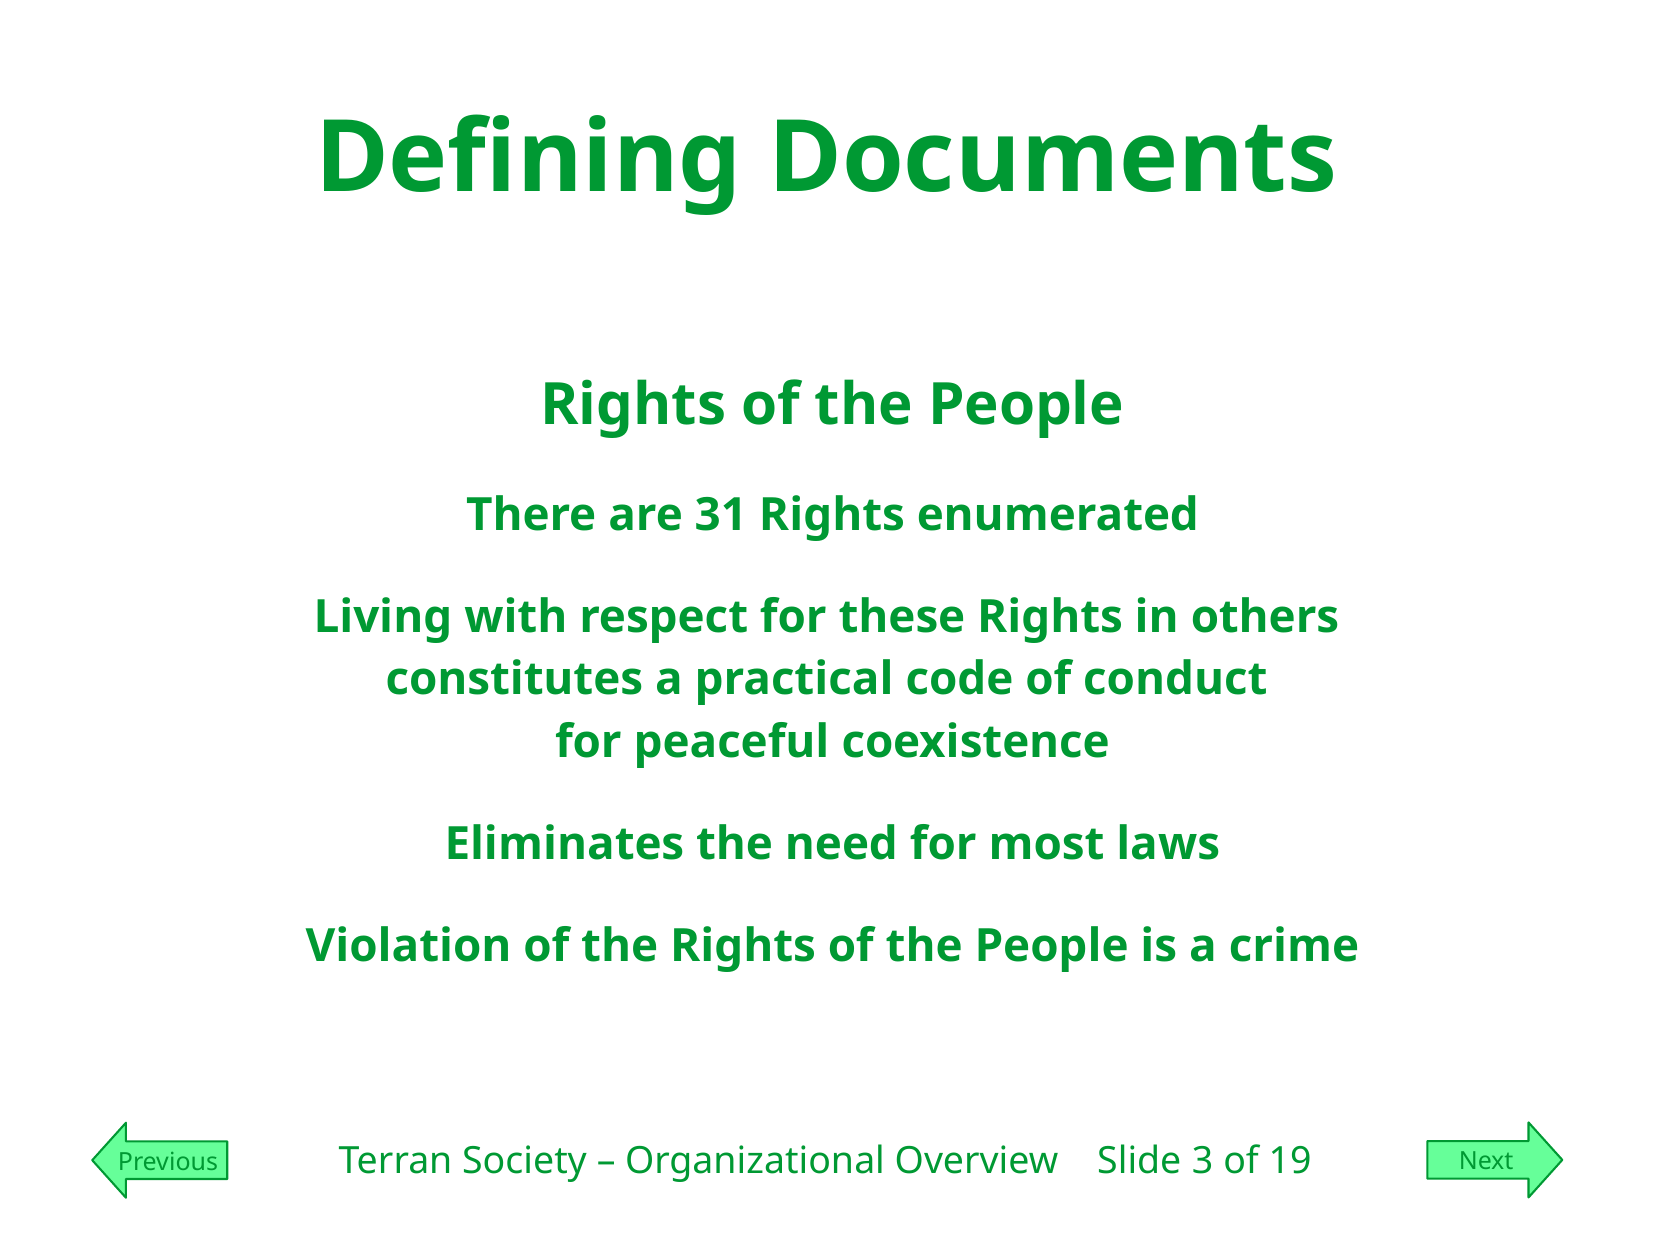

# Defining Documents
Rights of the People
There are 31 Rights enumerated
Living with respect for these Rights in others
constitutes a practical code of conduct
for peaceful coexistence
Eliminates the need for most laws
Violation of the Rights of the People is a crime
Next
Previous
Terran Society – Organizational Overview Slide of 19